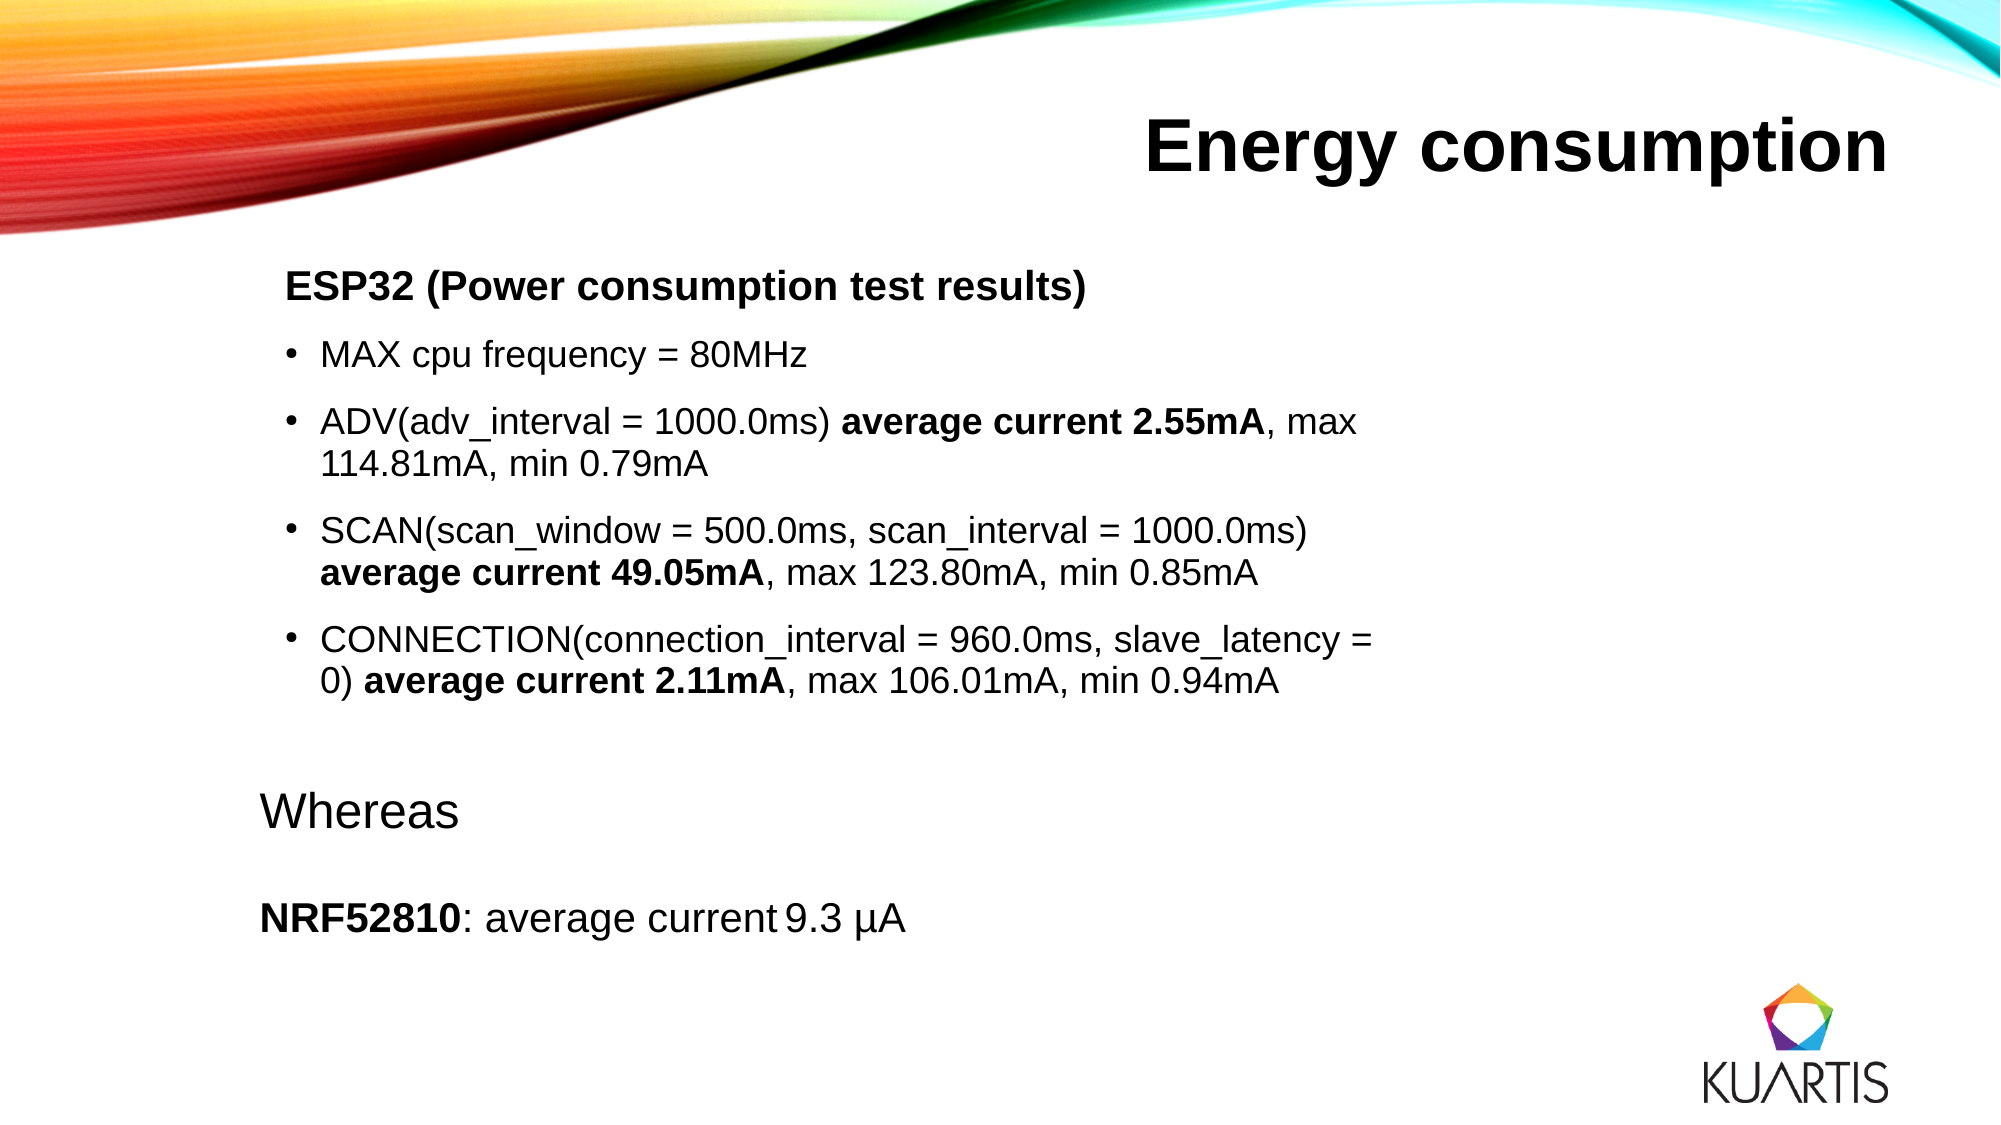

Energy consumption
ESP32 (Power consumption test results)
MAX cpu frequency = 80MHz
ADV(adv_interval = 1000.0ms) average current 2.55mA, max 114.81mA, min 0.79mA
SCAN(scan_window = 500.0ms, scan_interval = 1000.0ms) average current 49.05mA, max 123.80mA, min 0.85mA
CONNECTION(connection_interval = 960.0ms, slave_latency = 0) average current 2.11mA, max 106.01mA, min 0.94mA
Whereas
NRF52810: average current	9.3 µA